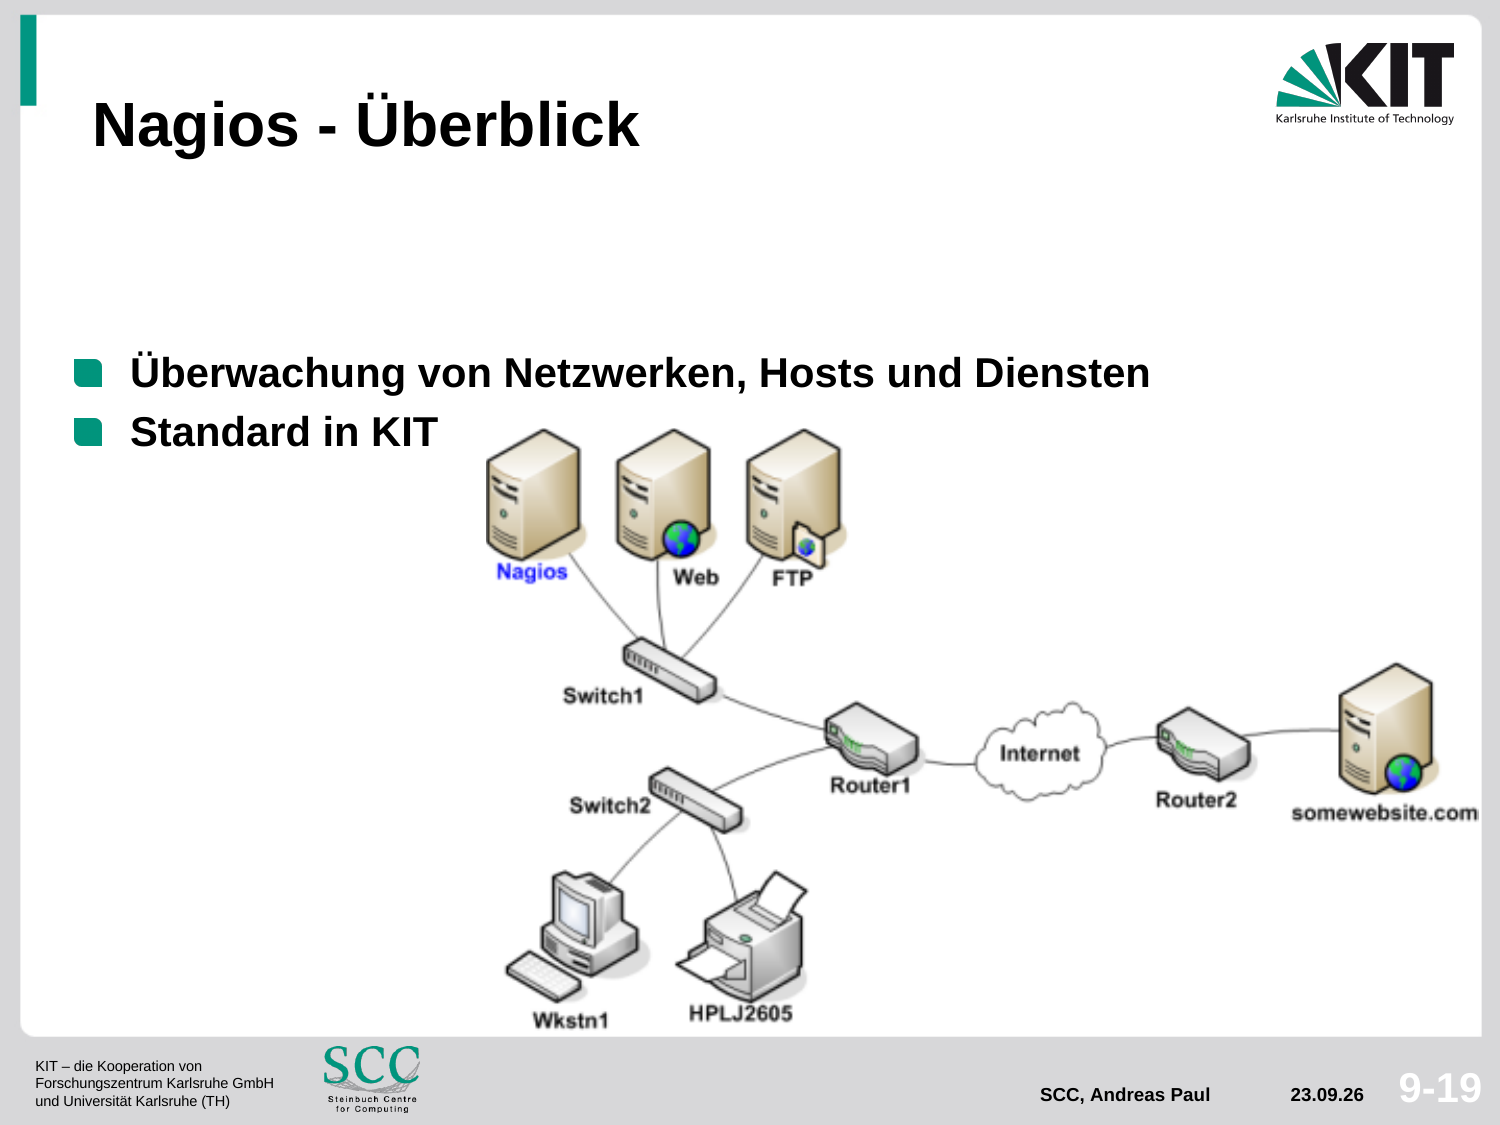

# Nagios - Überblick
Überwachung von Netzwerken, Hosts und Diensten
Standard in KIT
9
SCC, Andreas Paul